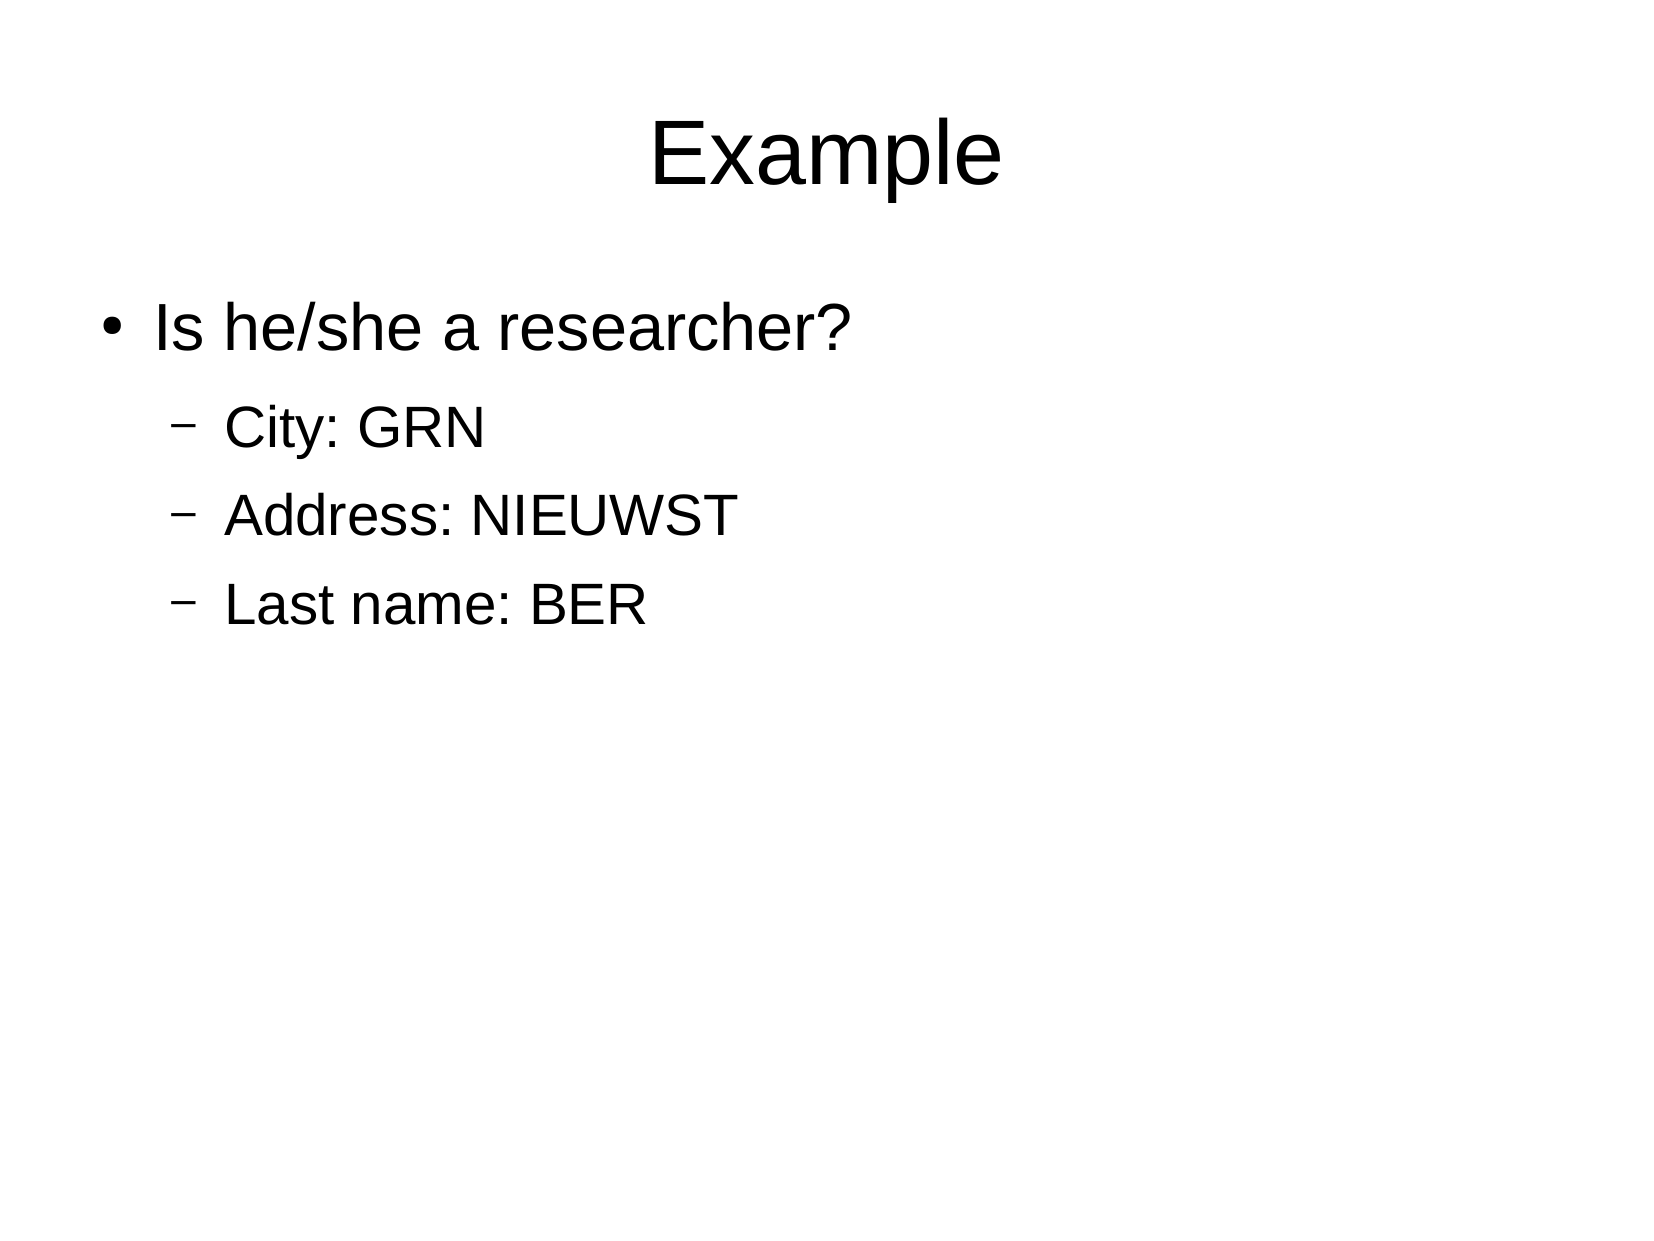

# Example
Is he/she a researcher?
City: GRN
Address: NIEUWST
Last name: BER